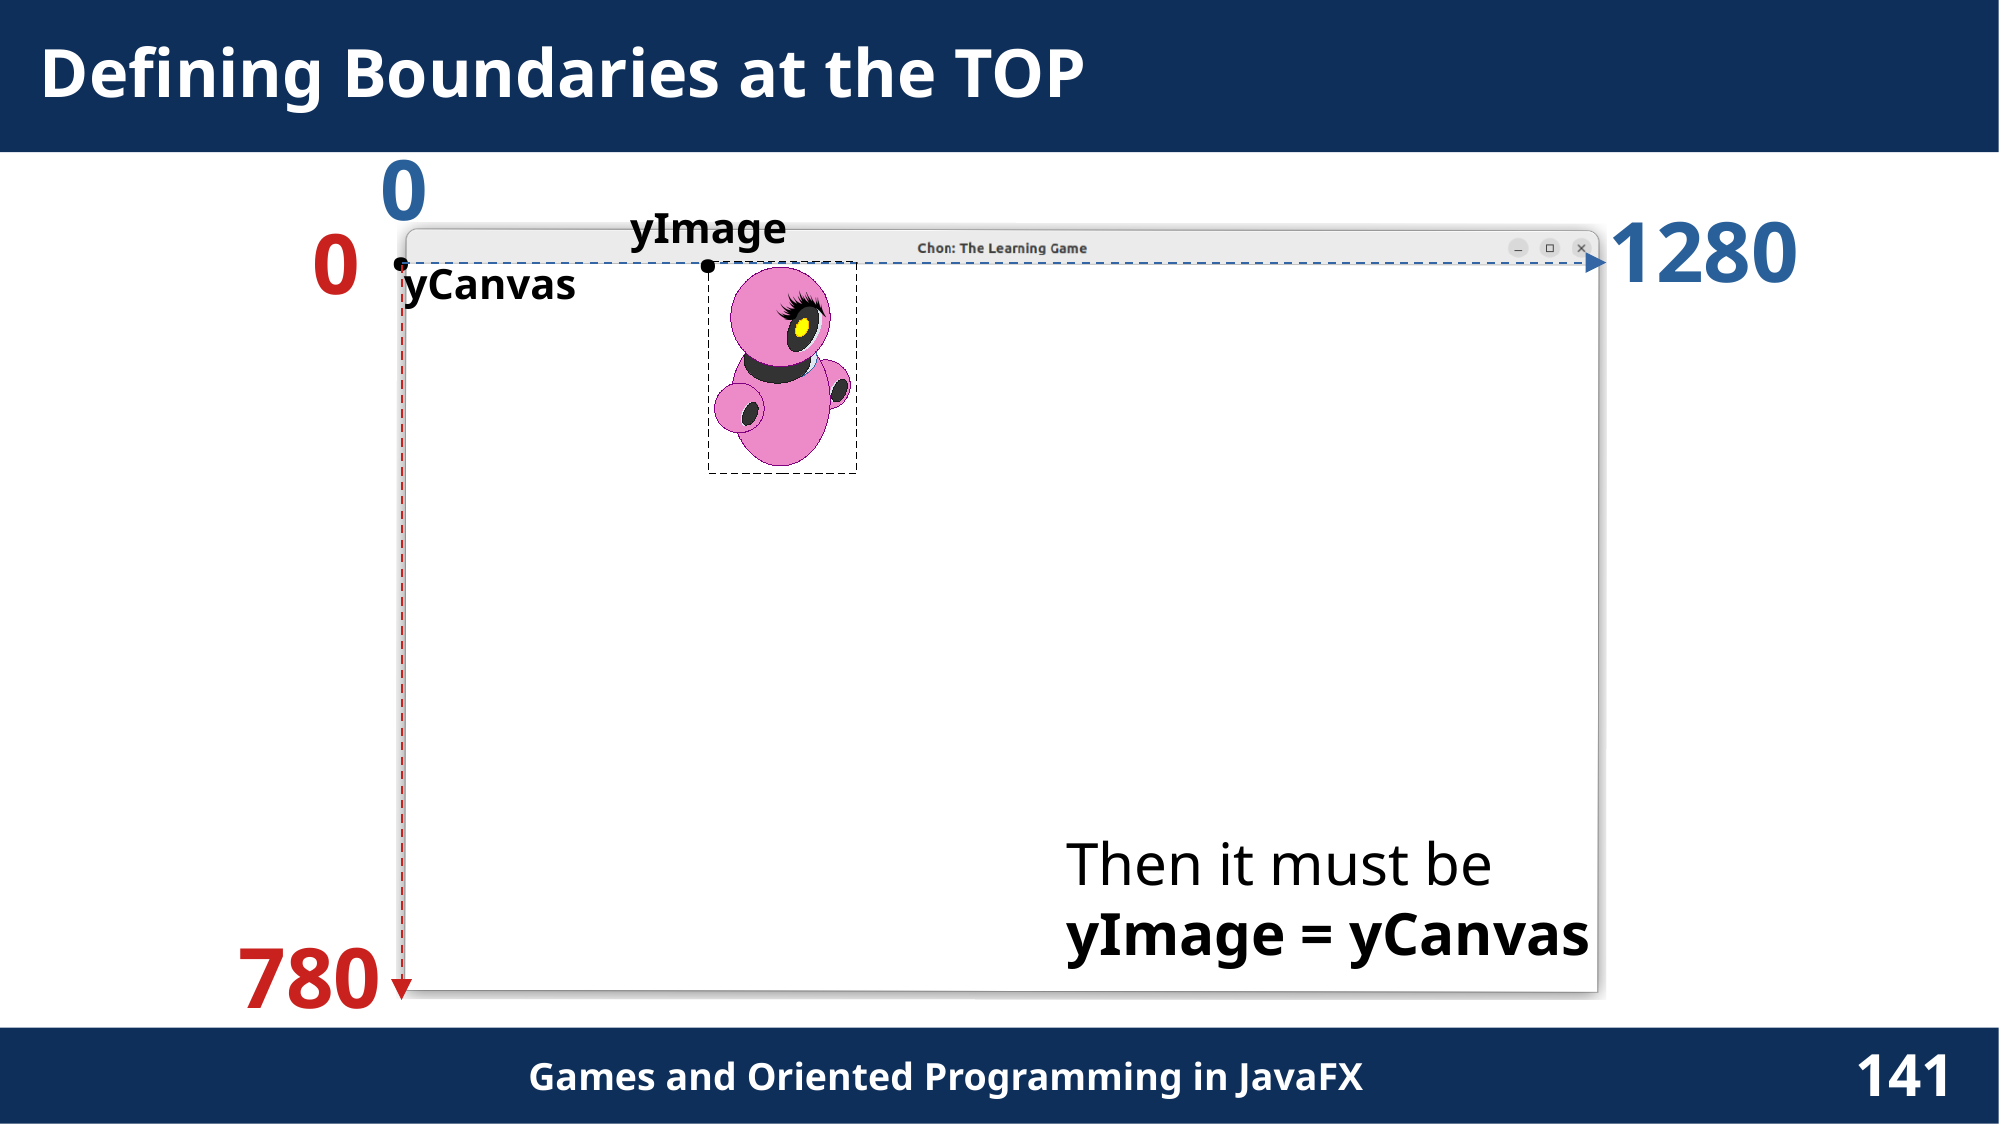

Defining Boundaries at the TOP
0
.
.
1280
yImage
0
yCanvas
Then it must be
yImage = yCanvas
780